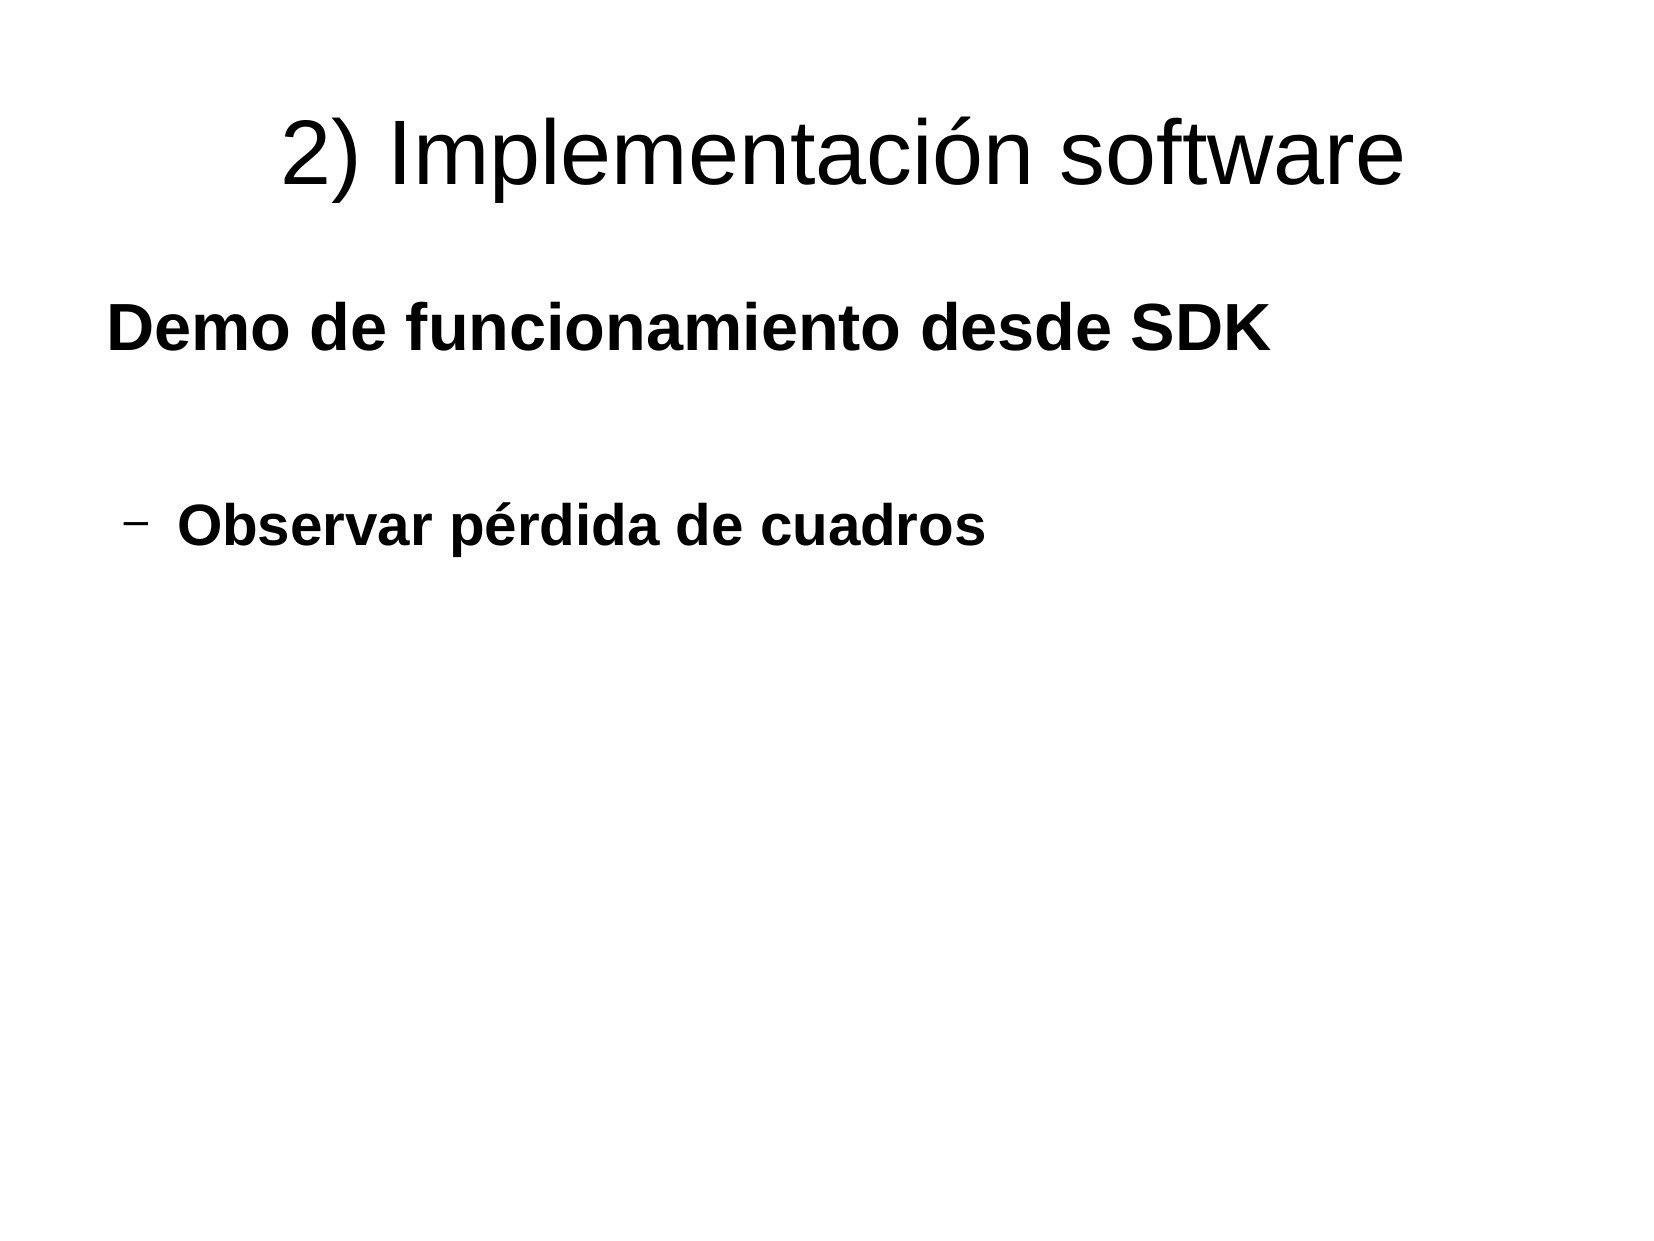

# 2) Implementación software
Demo de funcionamiento desde SDK
Observar pérdida de cuadros